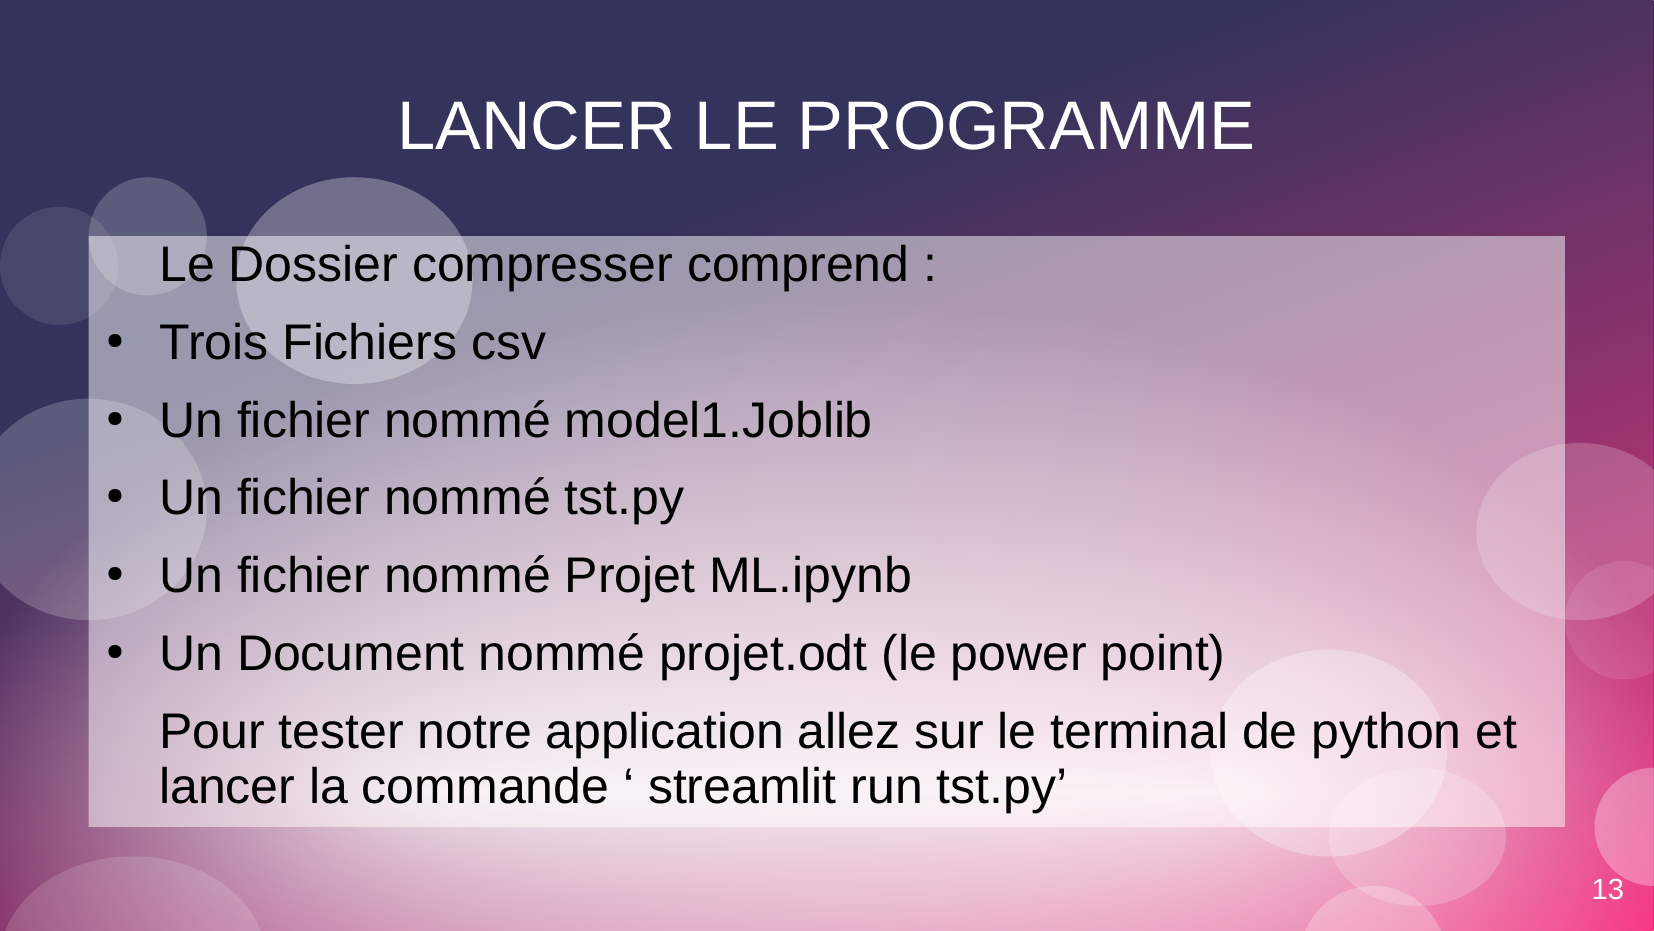

# LANCER LE PROGRAMME
Le Dossier compresser comprend :
Trois Fichiers csv
Un fichier nommé model1.Joblib
Un fichier nommé tst.py
Un fichier nommé Projet ML.ipynb
Un Document nommé projet.odt (le power point)
Pour tester notre application allez sur le terminal de python et lancer la commande ‘ streamlit run tst.py’